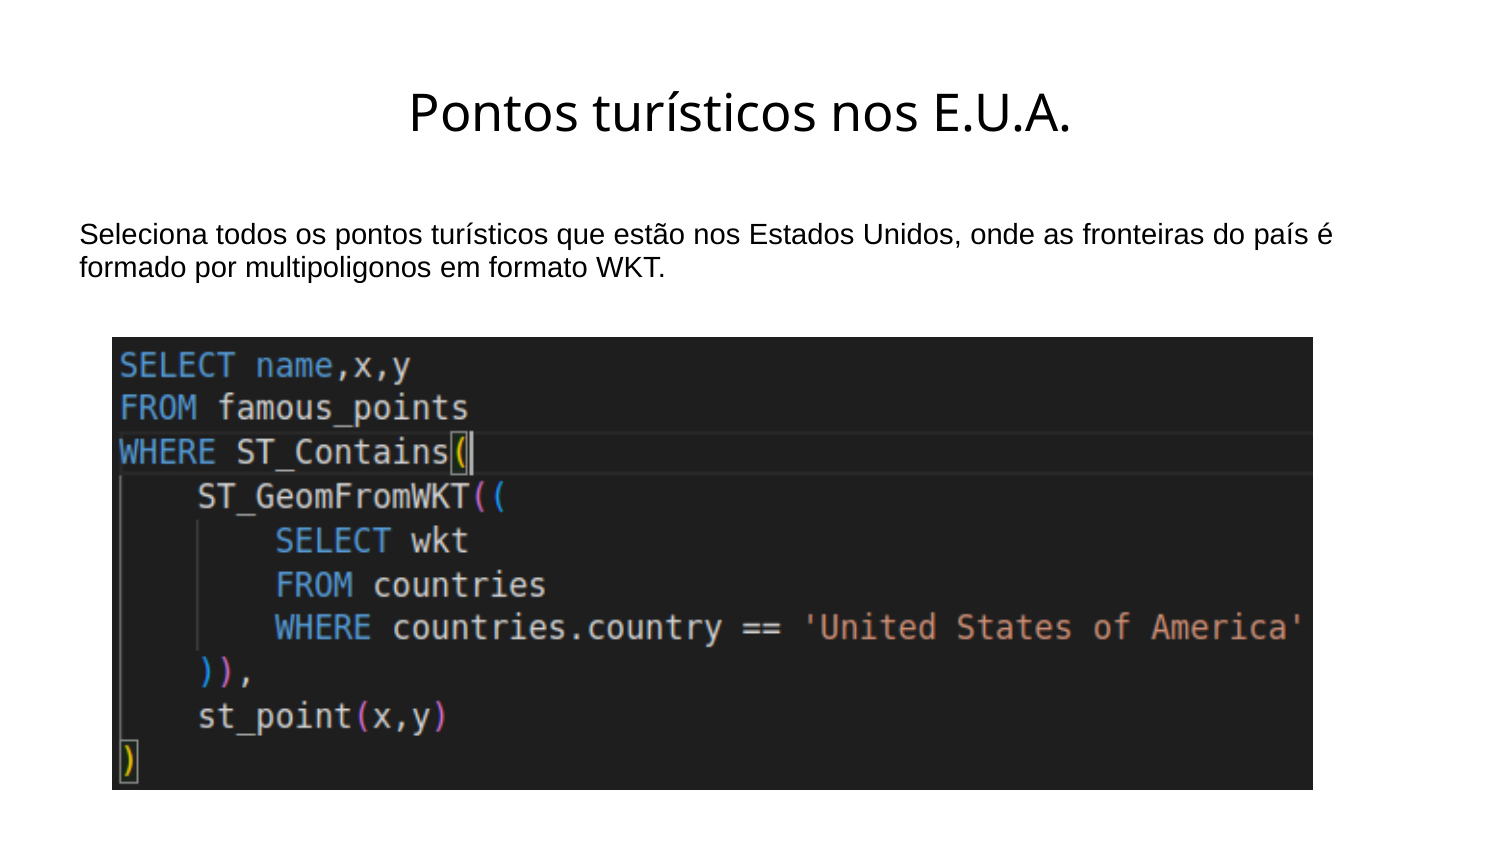

Pontos turísticos nos E.U.A.
# Seleciona todos os pontos turísticos que estão nos Estados Unidos, onde as fronteiras do país é formado por multipoligonos em formato WKT.